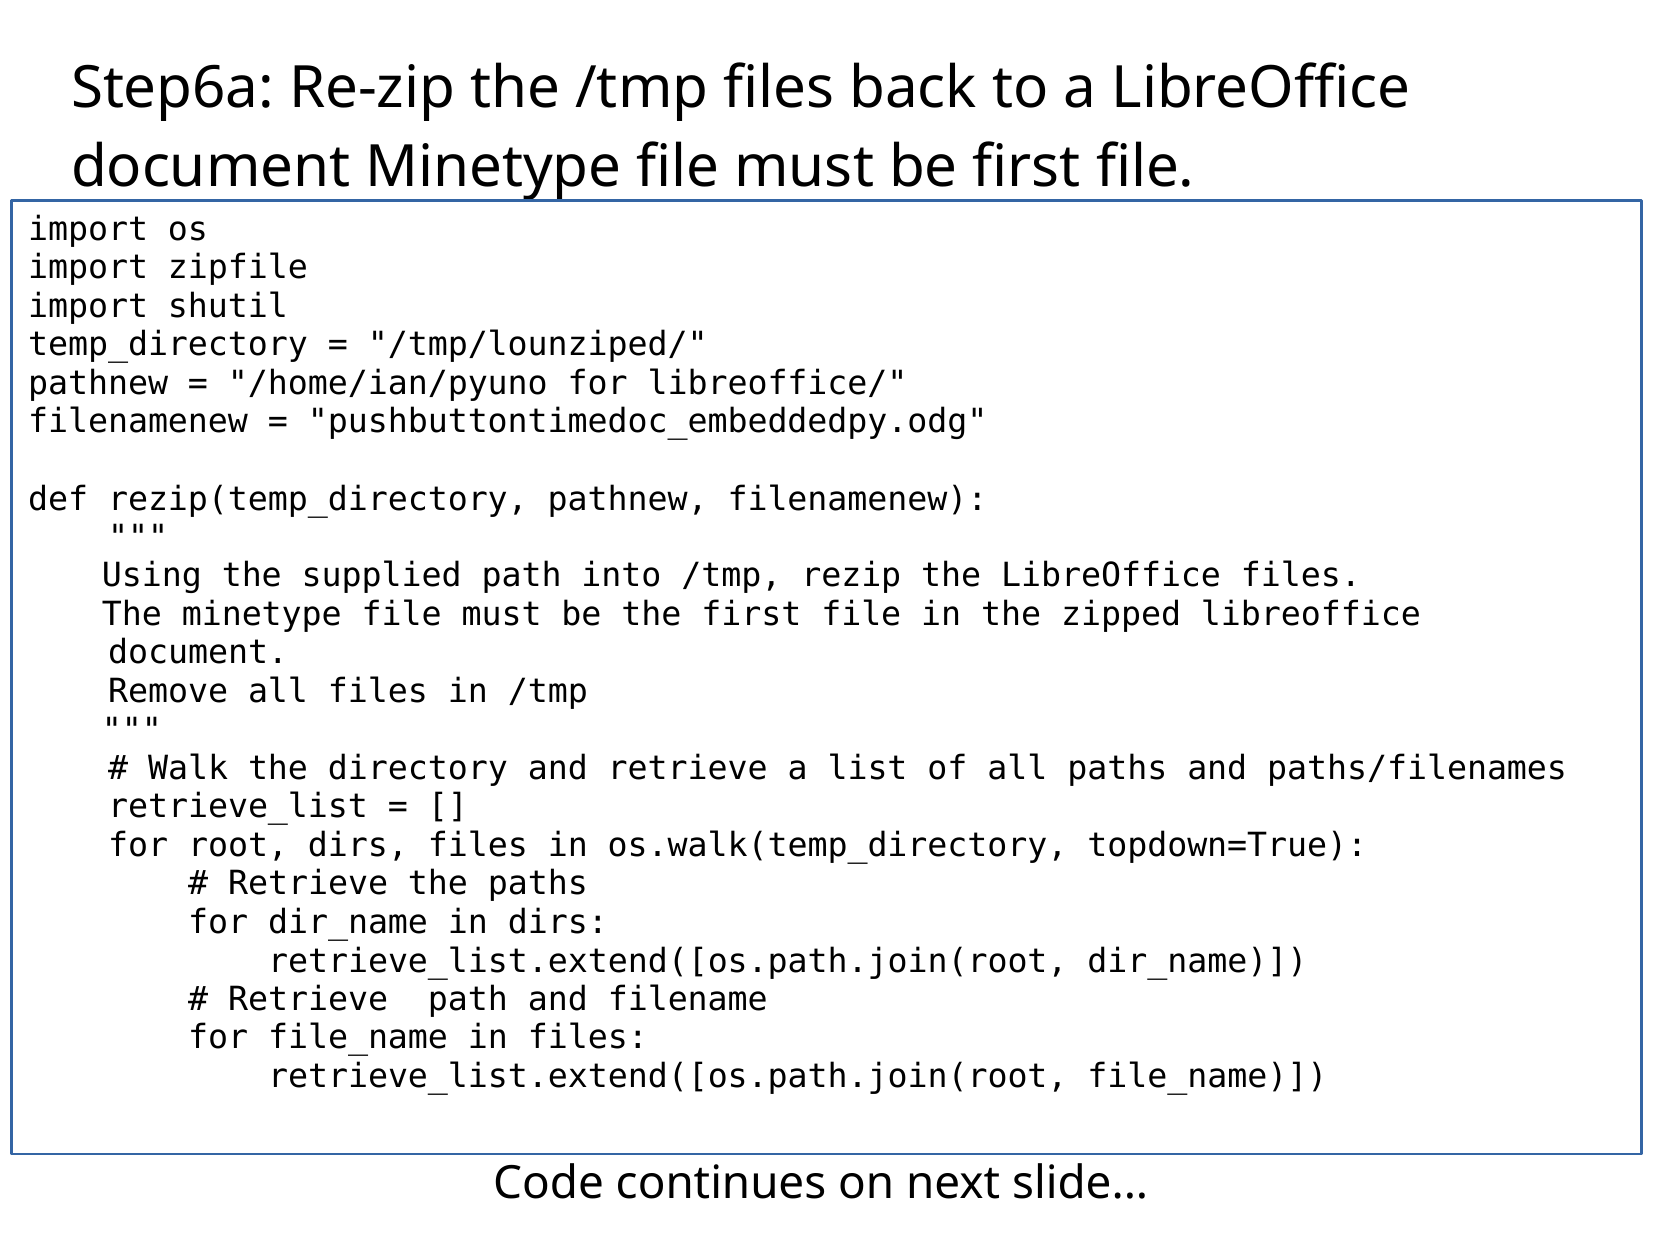

# Step6a: Re-zip the /tmp files back to a LibreOffice document Minetype file must be first file.
import os
import zipfile
import shutil
temp_directory = "/tmp/lounziped/"
pathnew = "/home/ian/pyuno for libreoffice/"
filenamenew = "pushbuttontimedoc_embeddedpy.odg"
def rezip(temp_directory, pathnew, filenamenew):
 """
	Using the supplied path into /tmp, rezip the LibreOffice files.
	The minetype file must be the first file in the zipped libreoffice
 document.
 Remove all files in /tmp
	"""
 # Walk the directory and retrieve a list of all paths and paths/filenames
 retrieve_list = []
 for root, dirs, files in os.walk(temp_directory, topdown=True):
 # Retrieve the paths
 for dir_name in dirs:
 retrieve_list.extend([os.path.join(root, dir_name)])
 # Retrieve path and filename
 for file_name in files:
 retrieve_list.extend([os.path.join(root, file_name)])
Code continues on next slide...